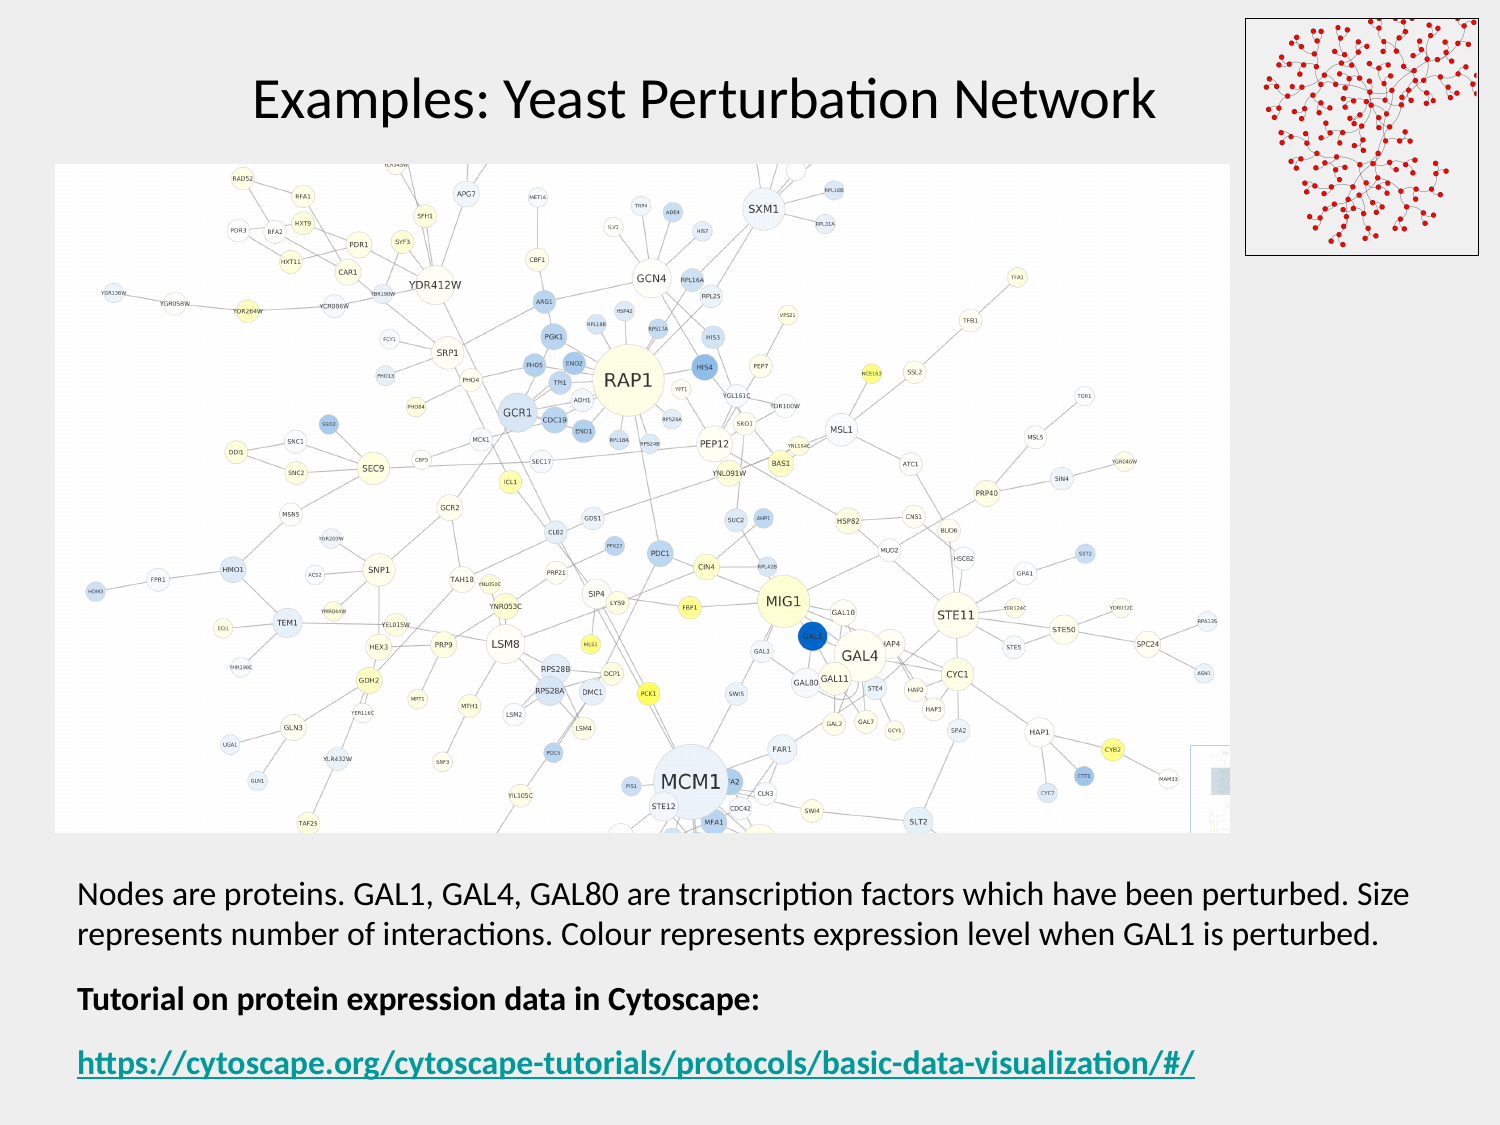

Examples: Yeast Perturbation Network
Nodes are proteins. GAL1, GAL4, GAL80 are transcription factors which have been perturbed. Size represents number of interactions. Colour represents expression level when GAL1 is perturbed.
Tutorial on protein expression data in Cytoscape:
https://cytoscape.org/cytoscape-tutorials/protocols/basic-data-visualization/#/